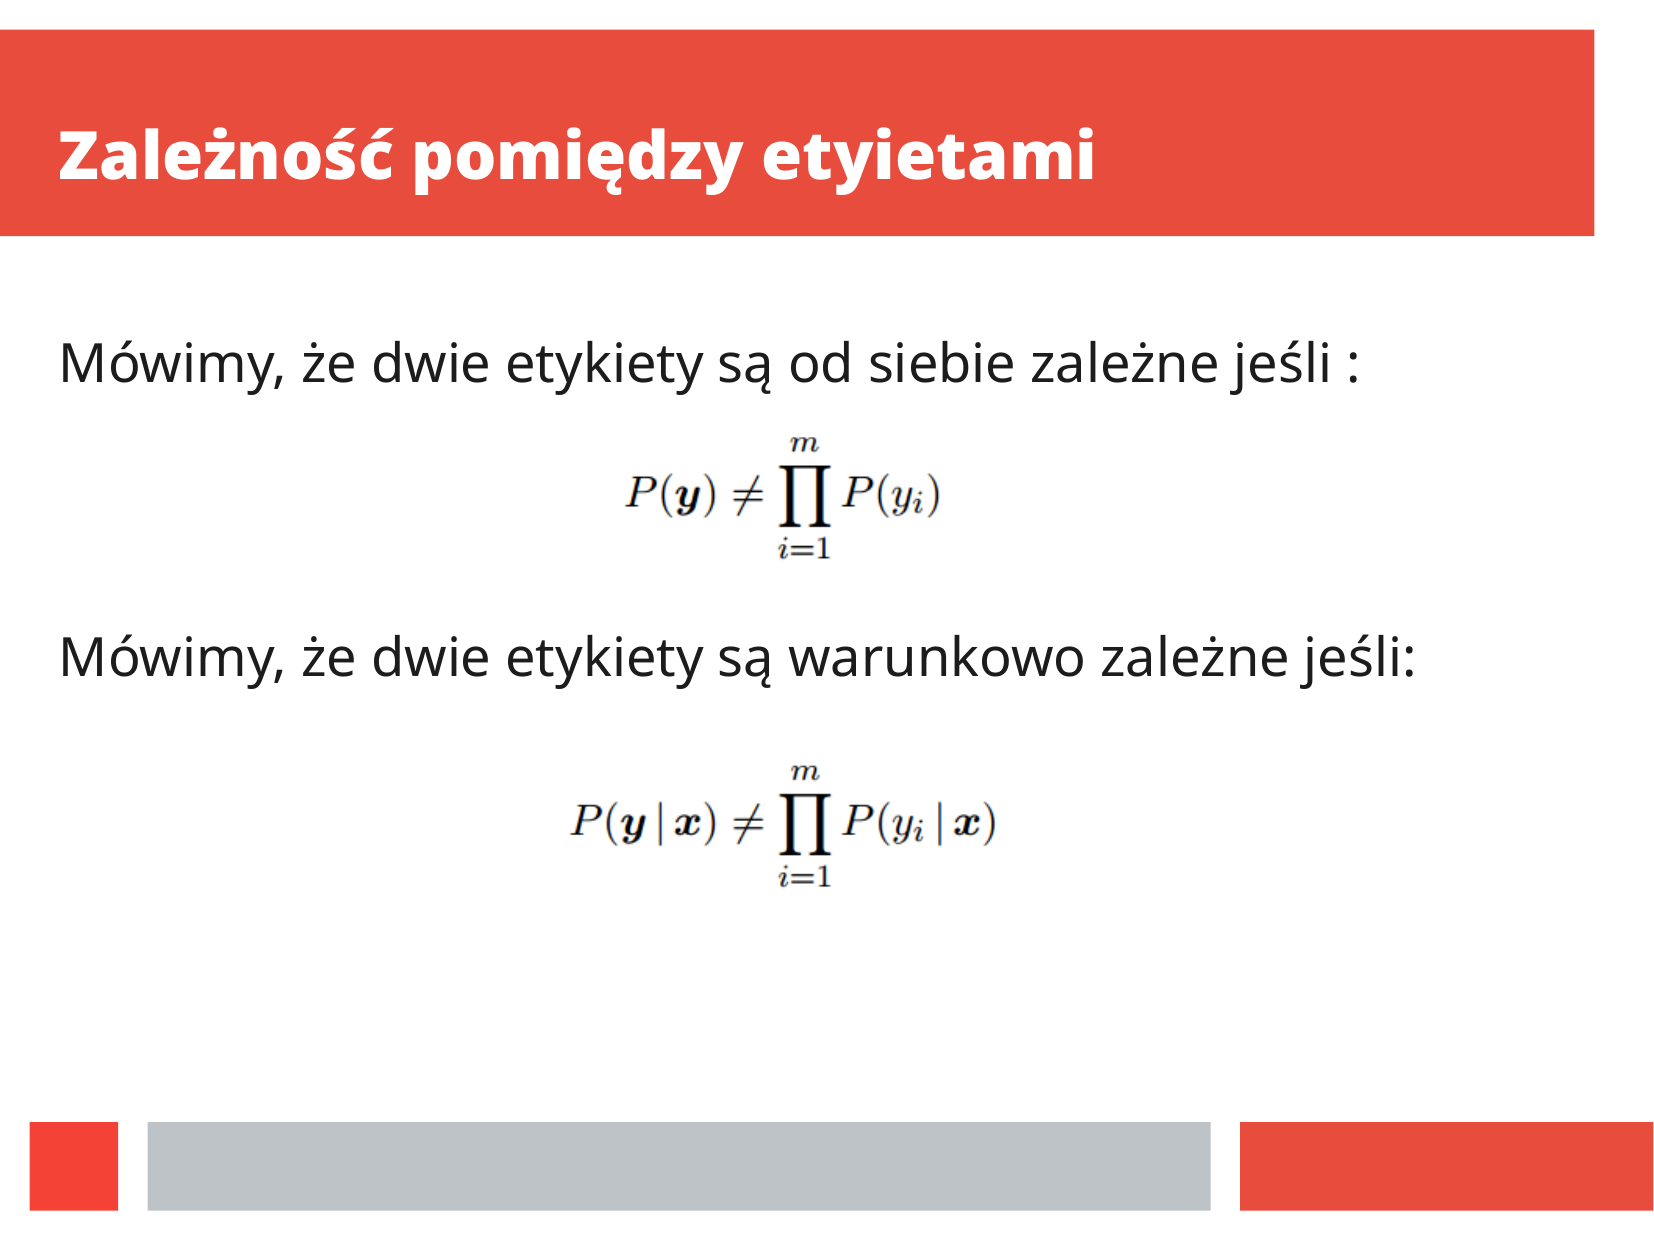

# Zależność pomiędzy etyietami
Mówimy, że dwie etykiety są od siebie zależne jeśli :
Mówimy, że dwie etykiety są warunkowo zależne jeśli: